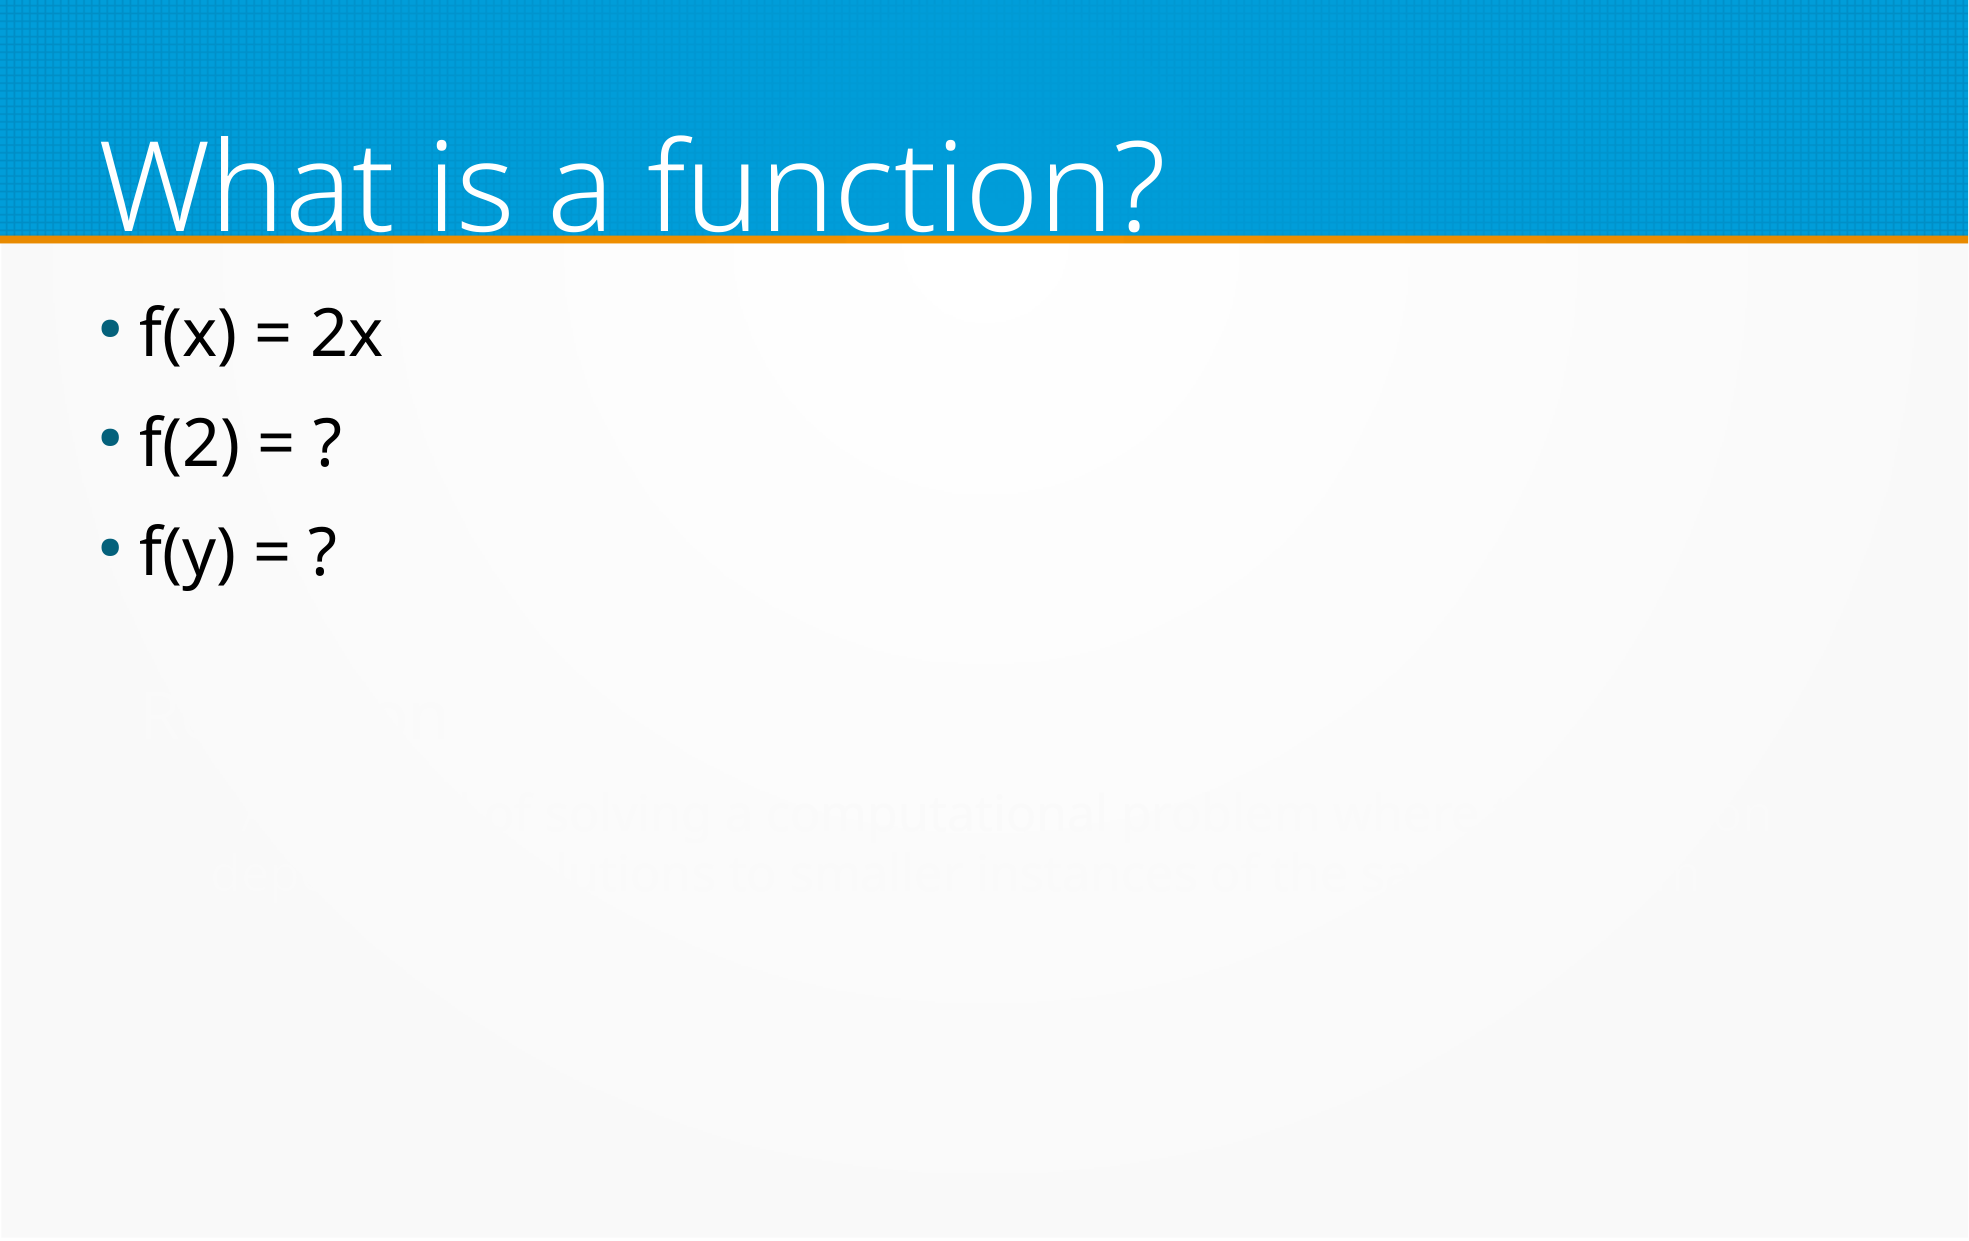

# What is a function?
 f(x) = 2x
 f(2) = ?
 f(y) = ?
 Recursion
 A method of solving a computational problem where the solution depends on solutions to smaller instances of the same problem